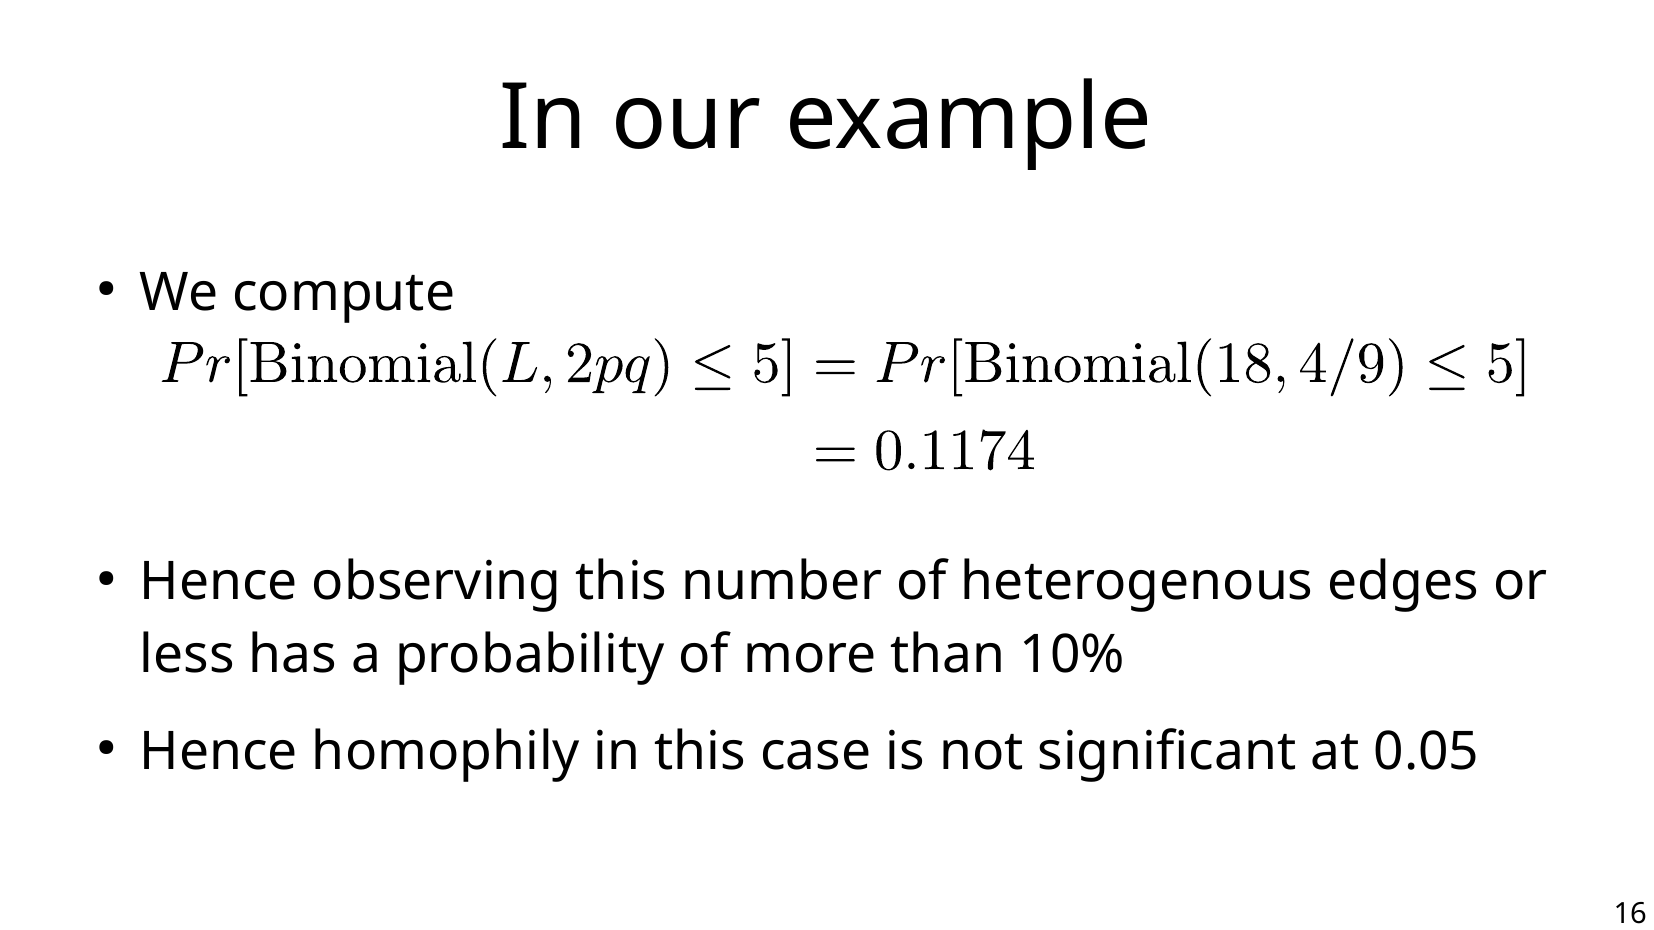

# In our example
We compute
Hence observing this number of heterogenous edges or less has a probability of more than 10%
Hence homophily in this case is not significant at 0.05
16